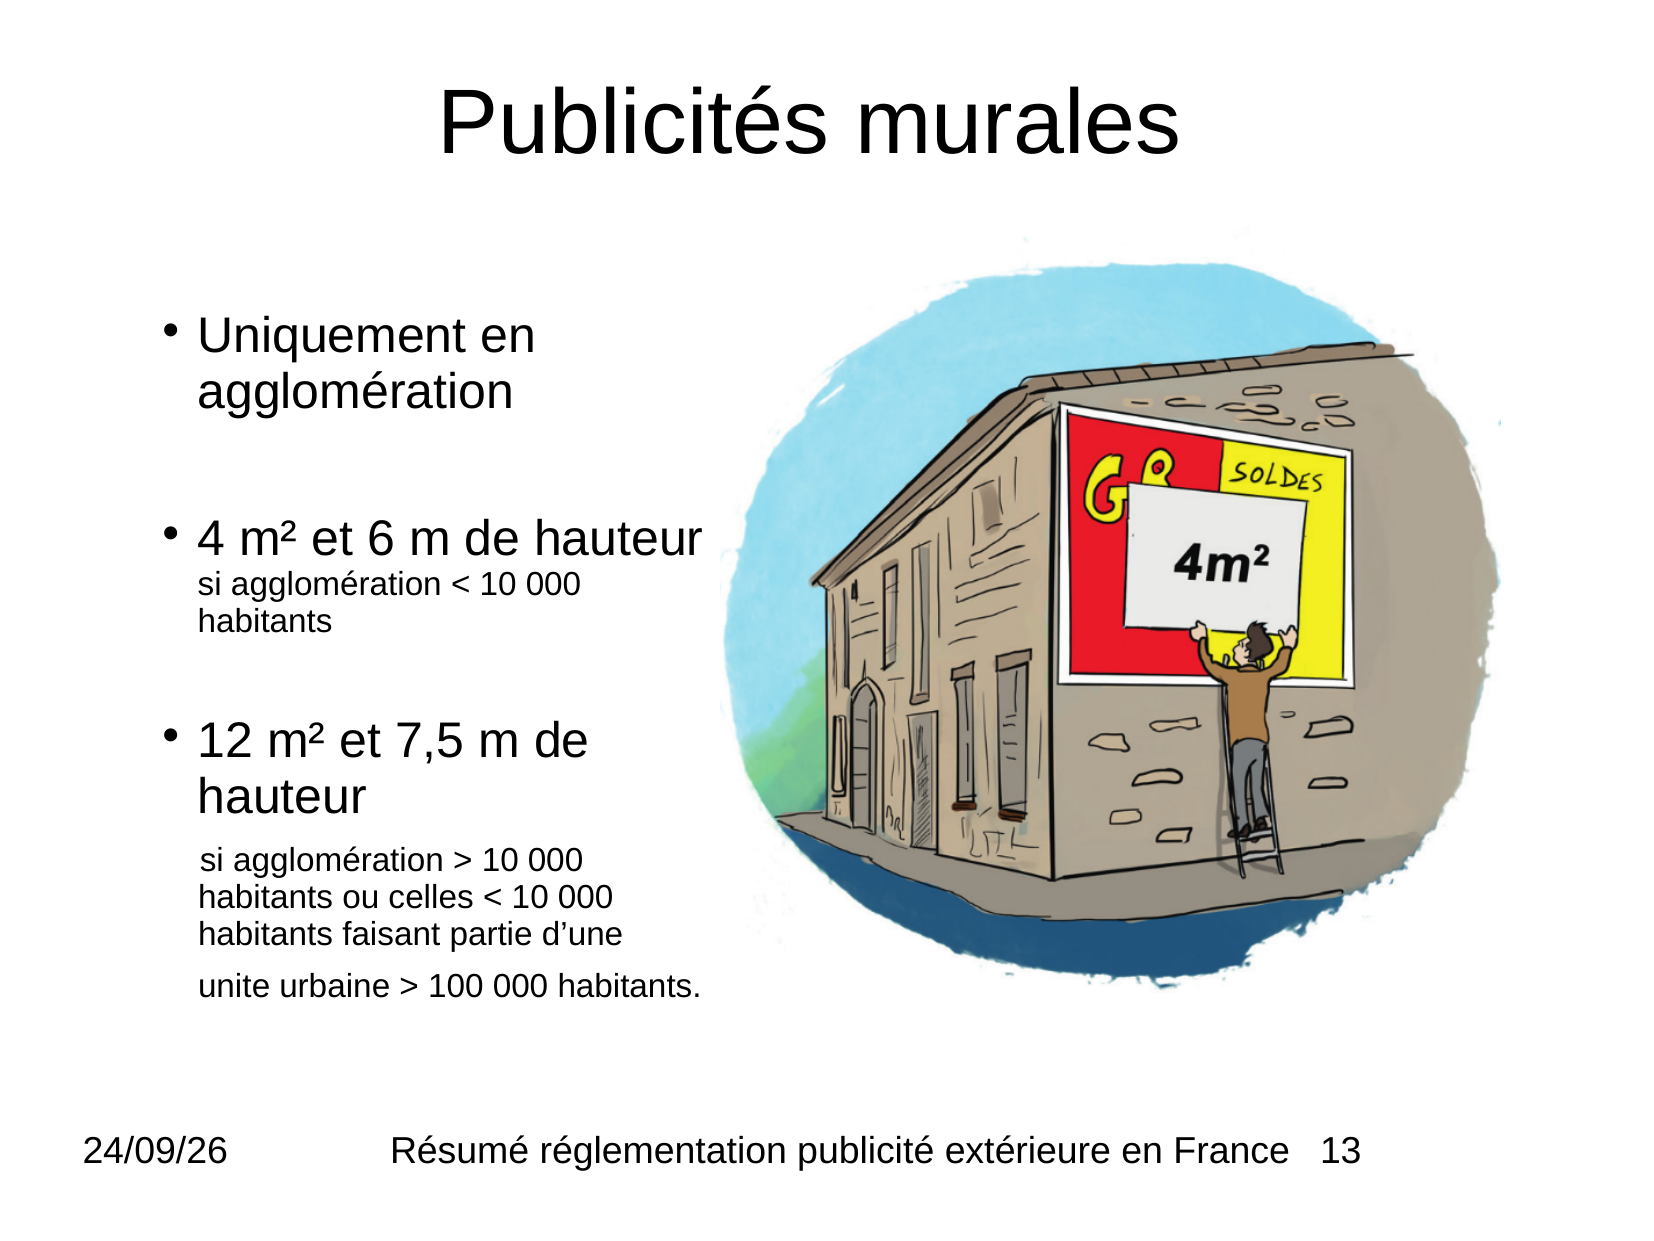

# Publicités murales
Uniquement en agglomération
4 m² et 6 m de hauteur si agglomération < 10 000 habitants
12 m² et 7,5 m de hauteur
 si agglomération > 10 000 habitants ou celles < 10 000 habitants faisant partie d’une unite urbaine > 100 000 habitants.
Résumé réglementation publicité extérieure en France
13